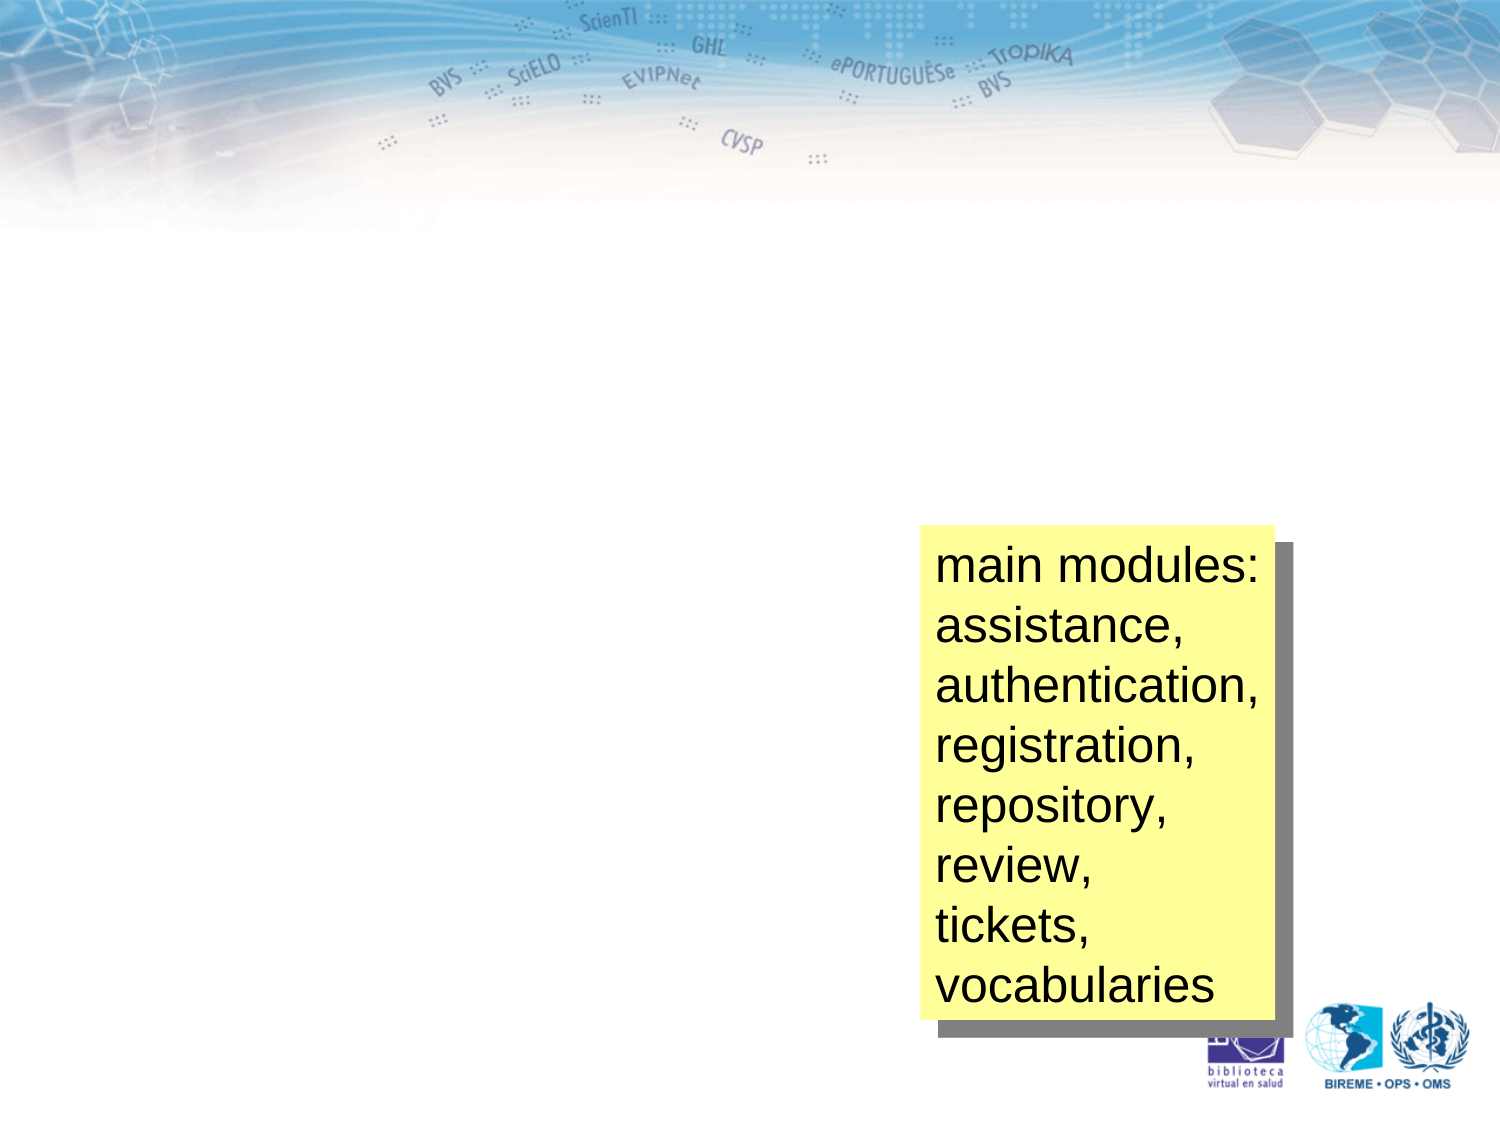

#
main modules:
assistance,
authentication,
registration,
repository,
review,
tickets,
vocabularies